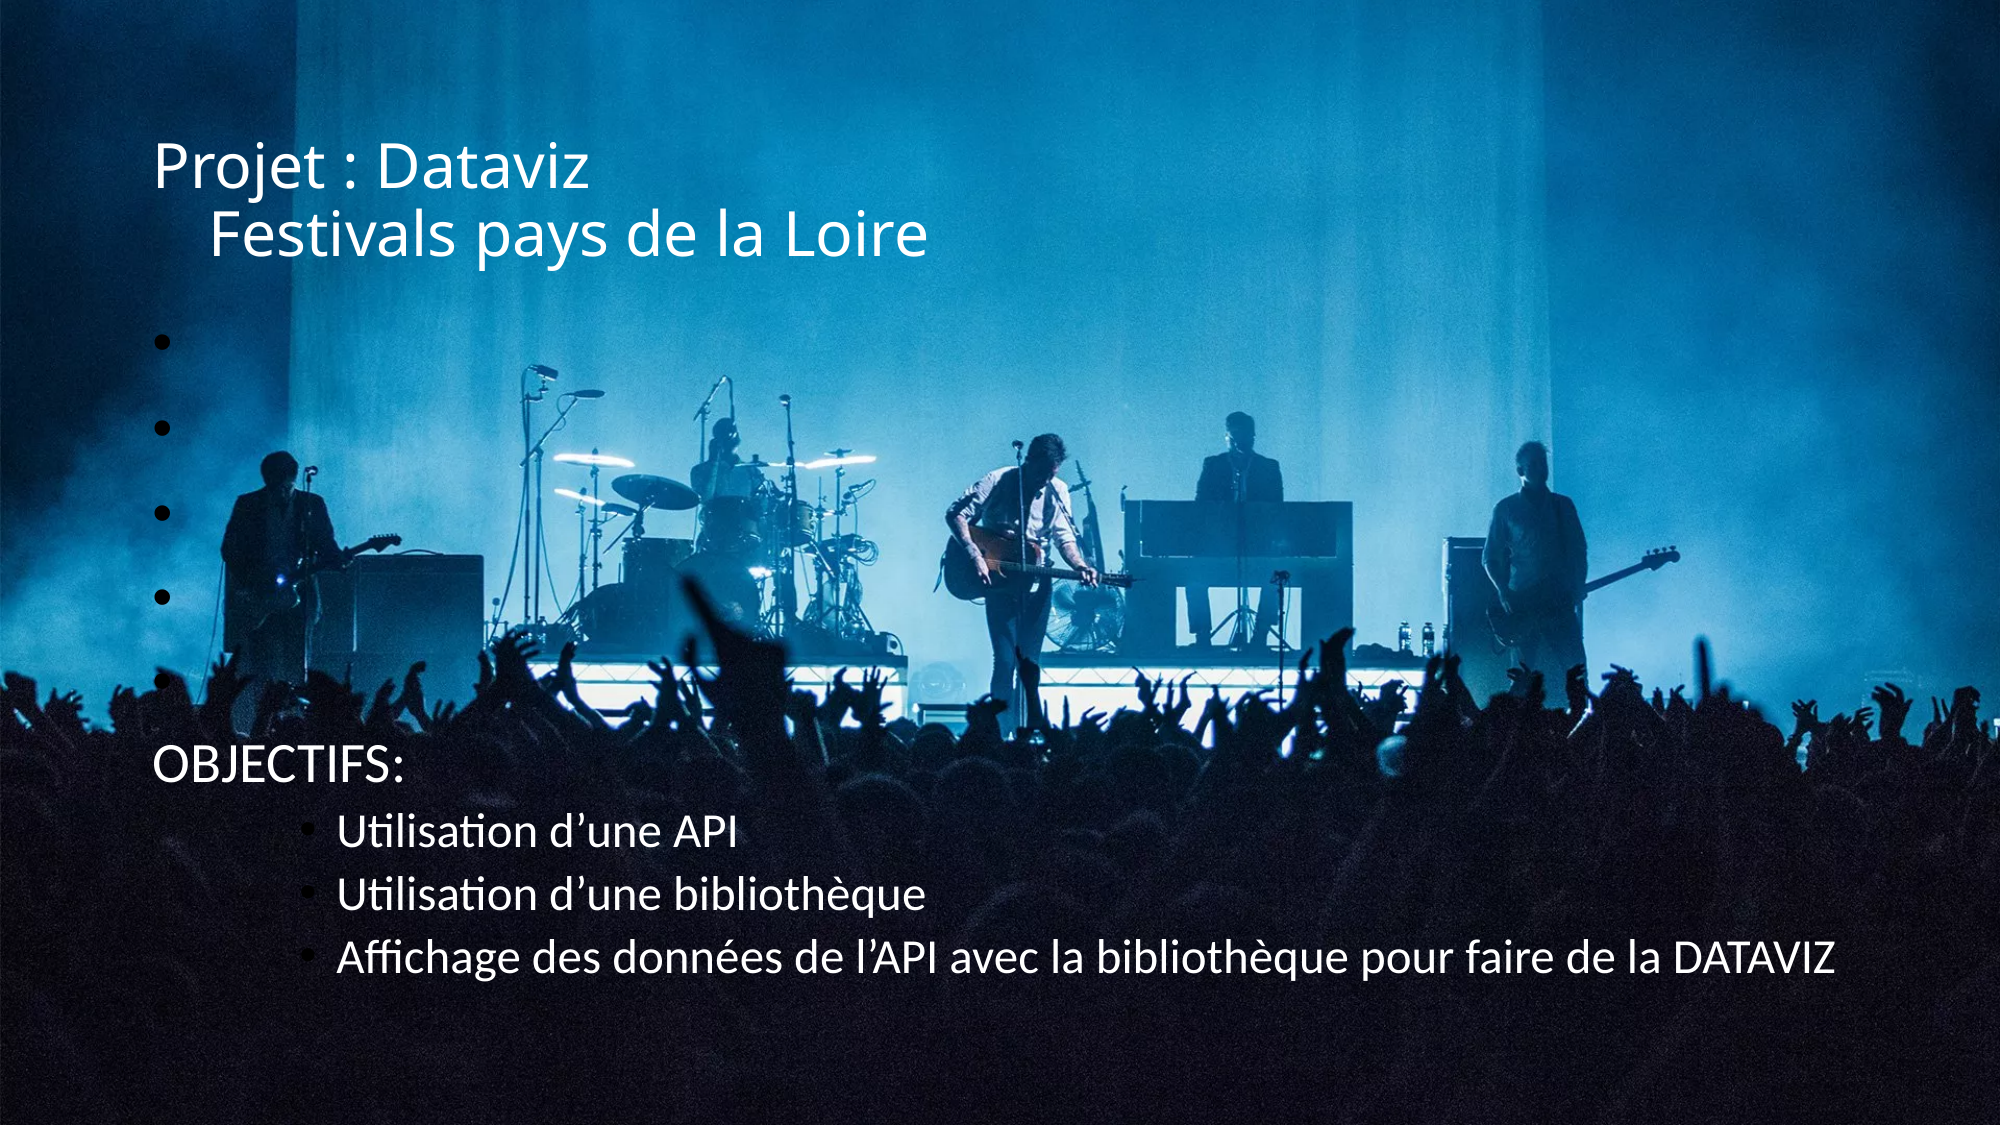

# Projet : Dataviz Festivals pays de la Loire
OBJECTIFS:
Utilisation d’une API
Utilisation d’une bibliothèque
Affichage des données de l’API avec la bibliothèque pour faire de la DATAVIZ